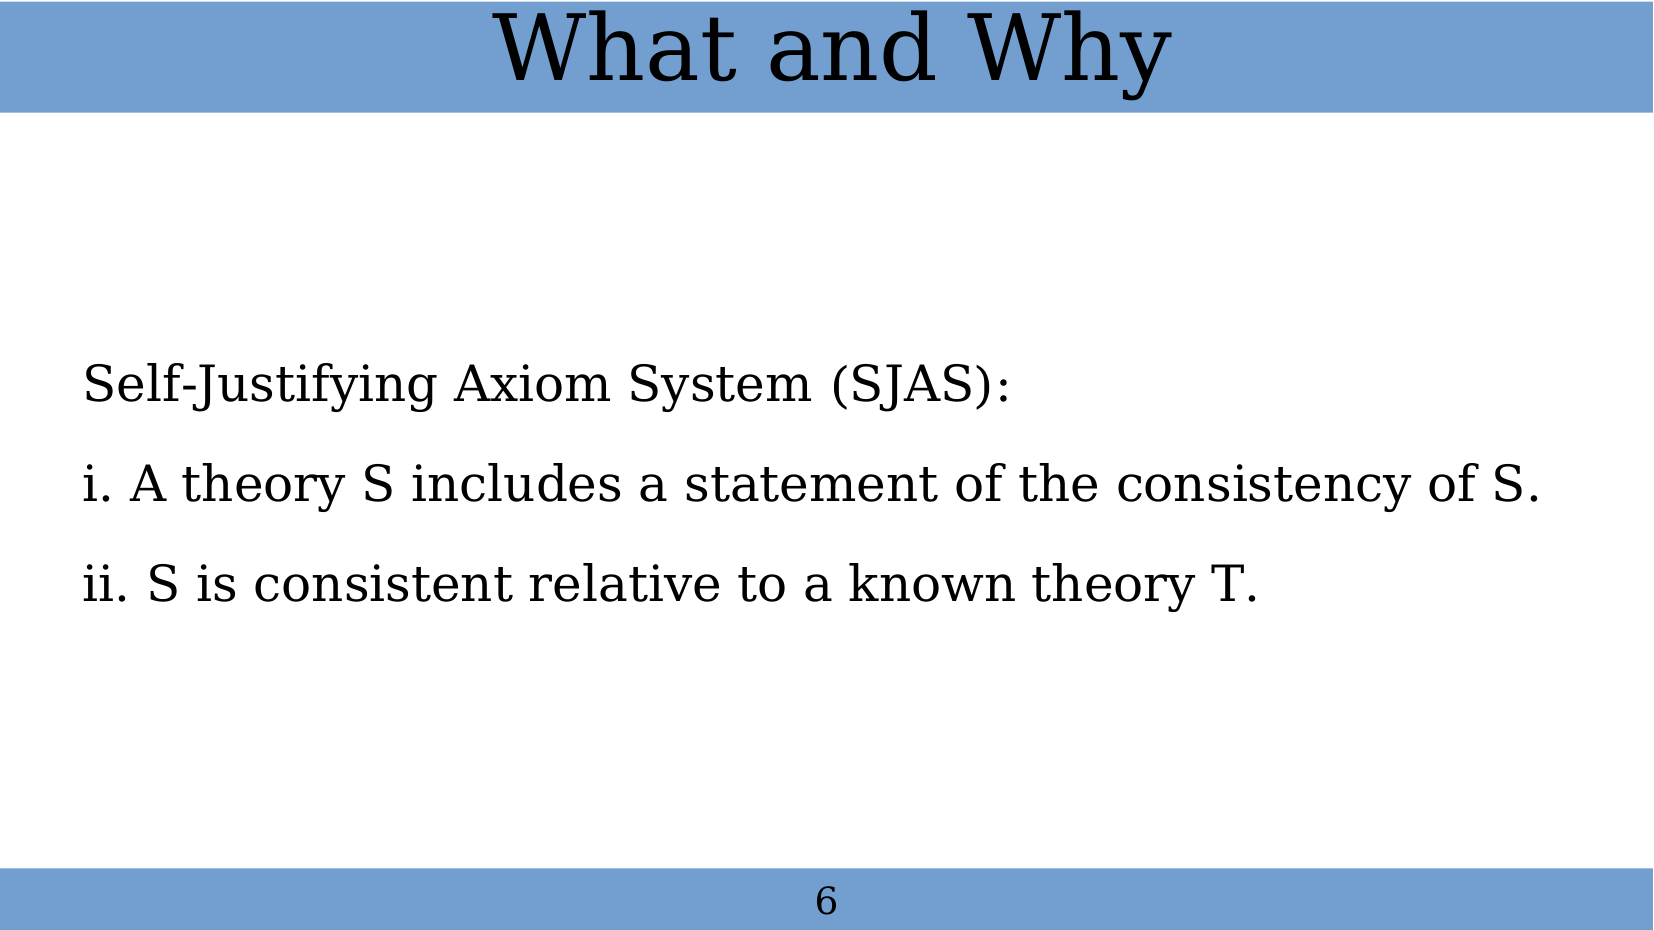

What and Why
#
Self-Justifying Axiom System (SJAS):
i. A theory S includes a statement of the consistency of S.
ii. S is consistent relative to a known theory T.
6